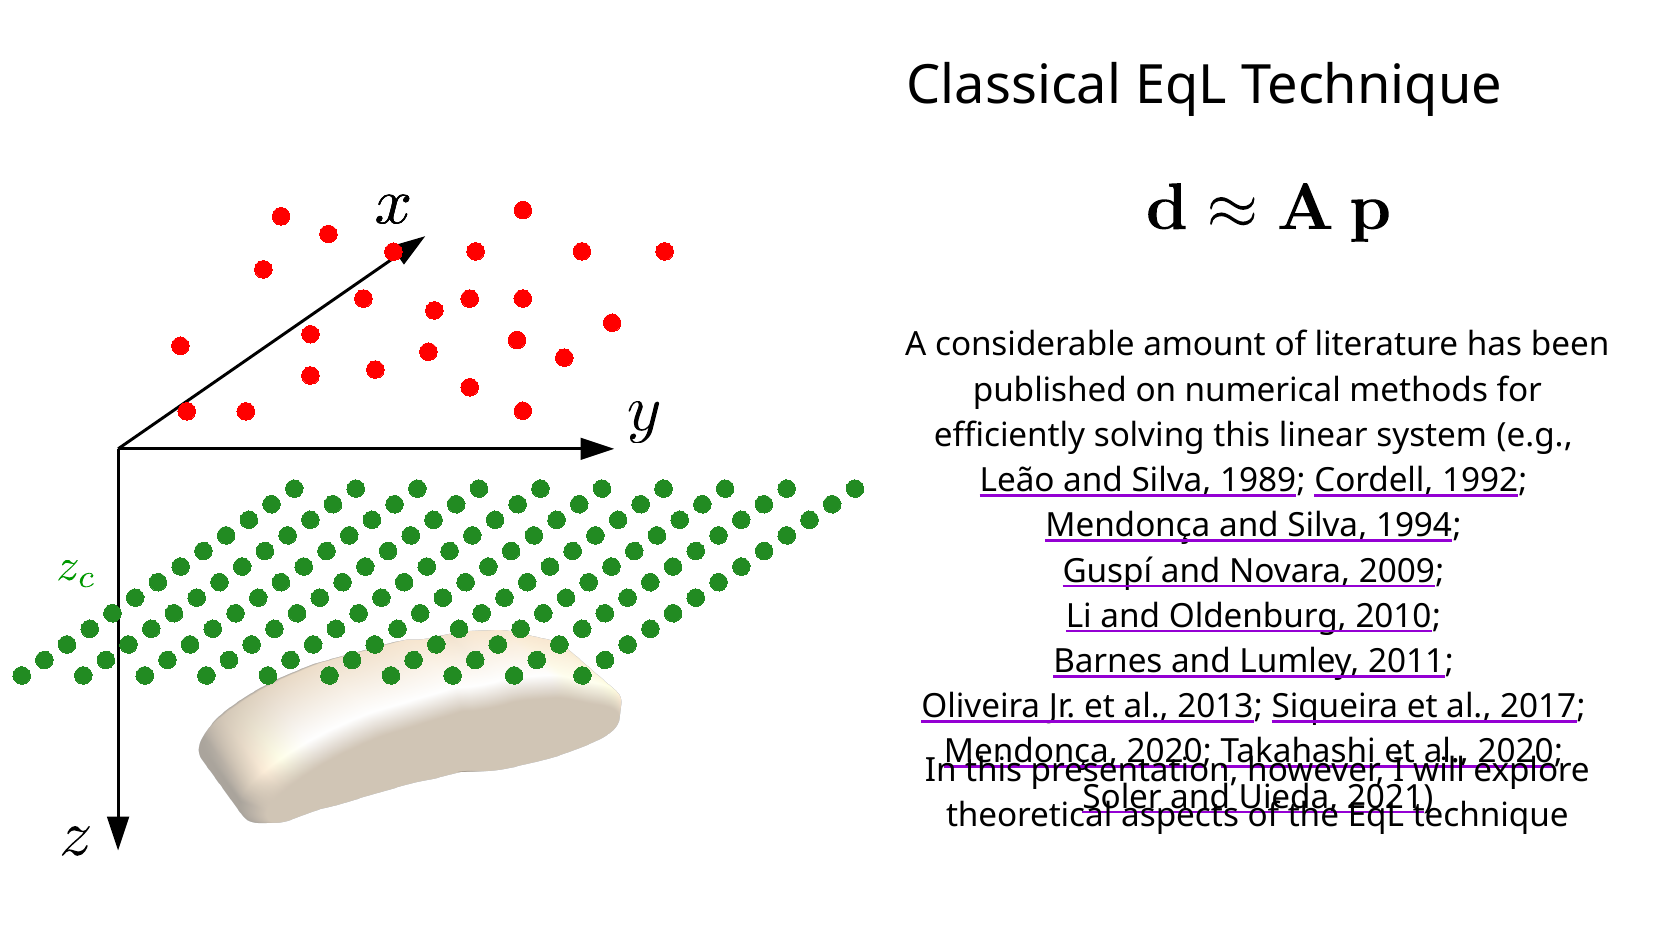

Classical EqL Technique
A considerable amount of literature has been published on numerical methods for efficiently solving this linear system (e.g., Leão and Silva, 1989; Cordell, 1992; Mendonça and Silva, 1994; Guspı́ and Novara, 2009; Li and Oldenburg, 2010; Barnes and Lumley, 2011; Oliveira Jr. et al., 2013; Siqueira et al., 2017; Mendonça, 2020; Takahashi et al., 2020; Soler and Uieda, 2021)
In this presentation, however, I will explore theoretical aspects of the EqL technique